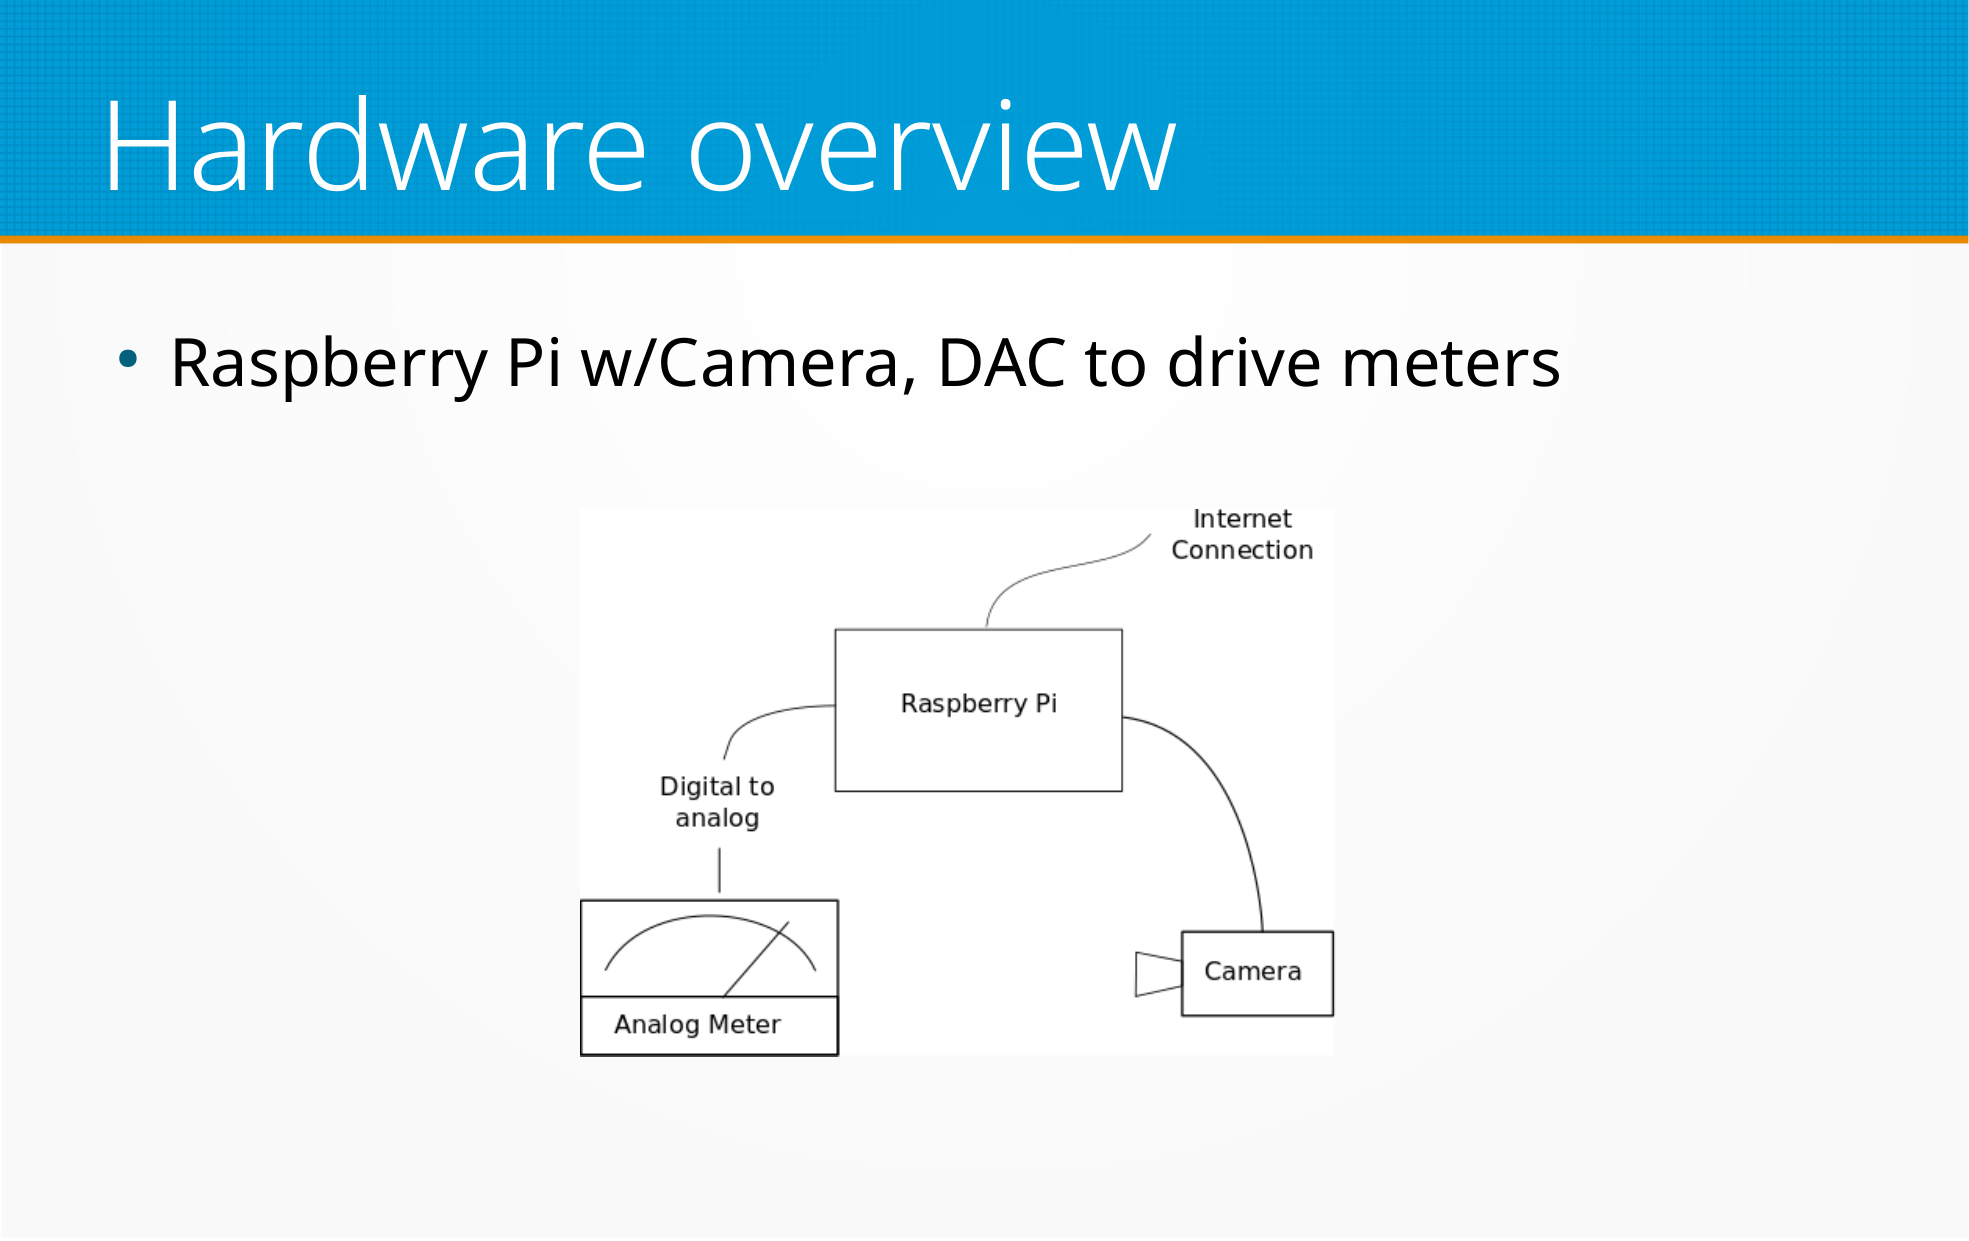

# Hardware overview
Raspberry Pi w/Camera, DAC to drive meters